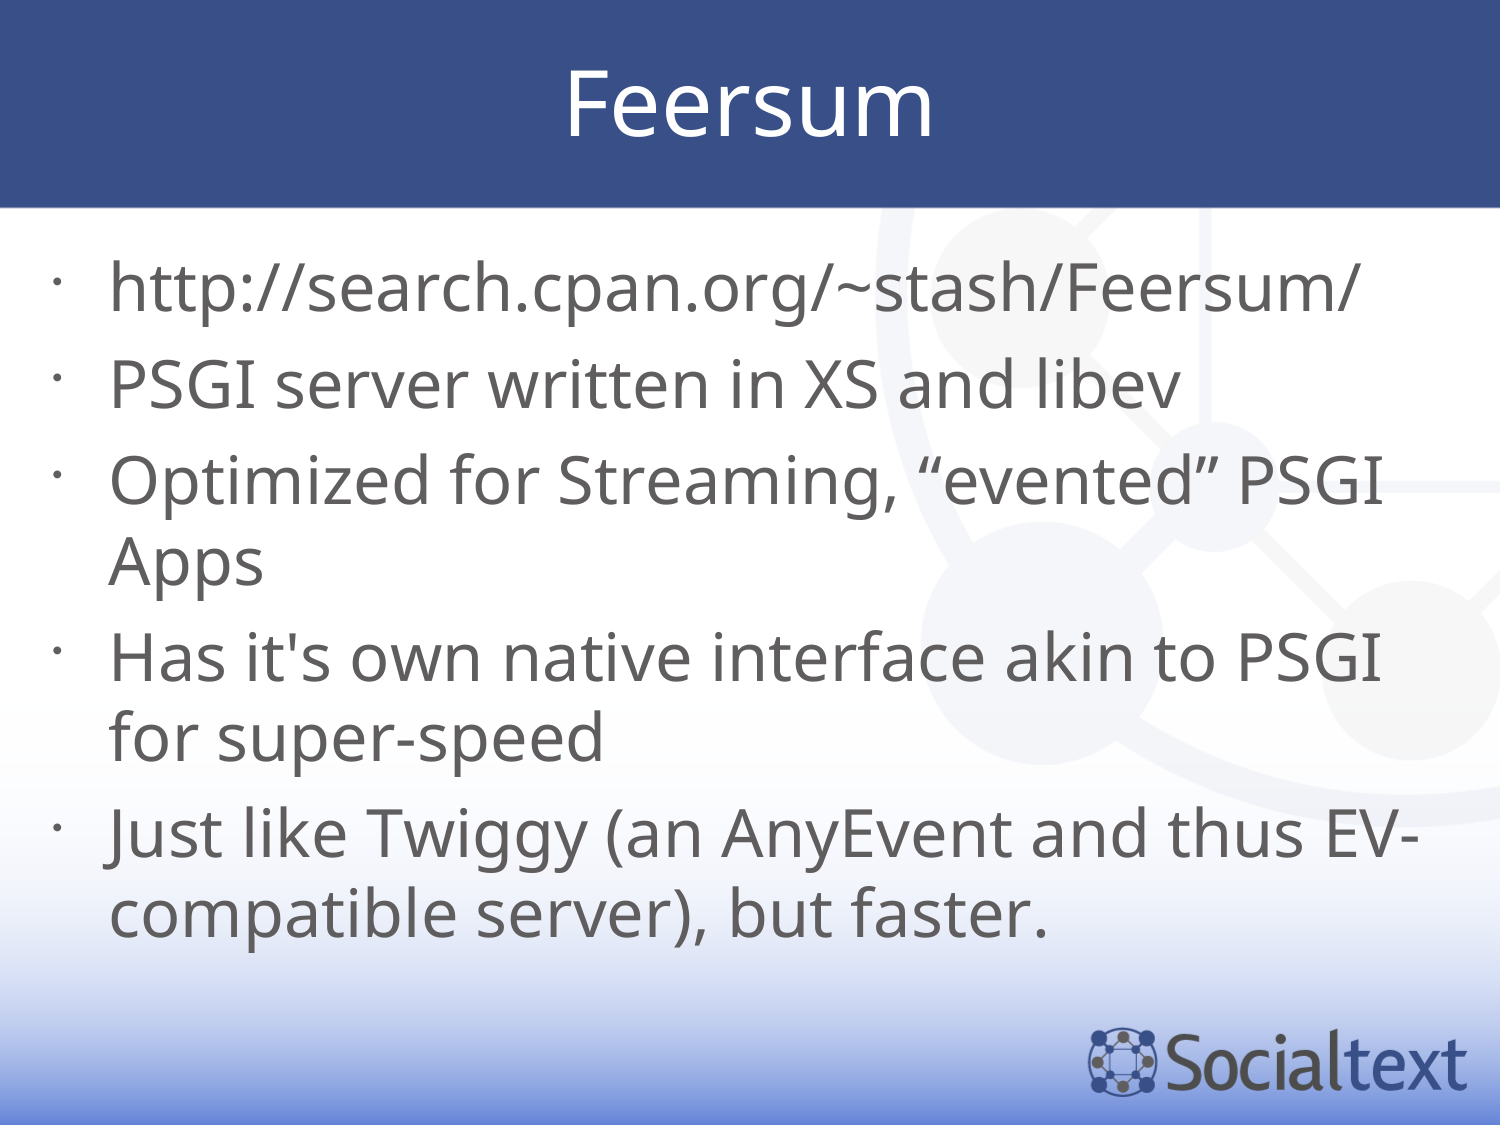

# Feersum
http://search.cpan.org/~stash/Feersum/
PSGI server written in XS and libev
Optimized for Streaming, “evented” PSGI Apps
Has it's own native interface akin to PSGI for super-speed
Just like Twiggy (an AnyEvent and thus EV-compatible server), but faster.